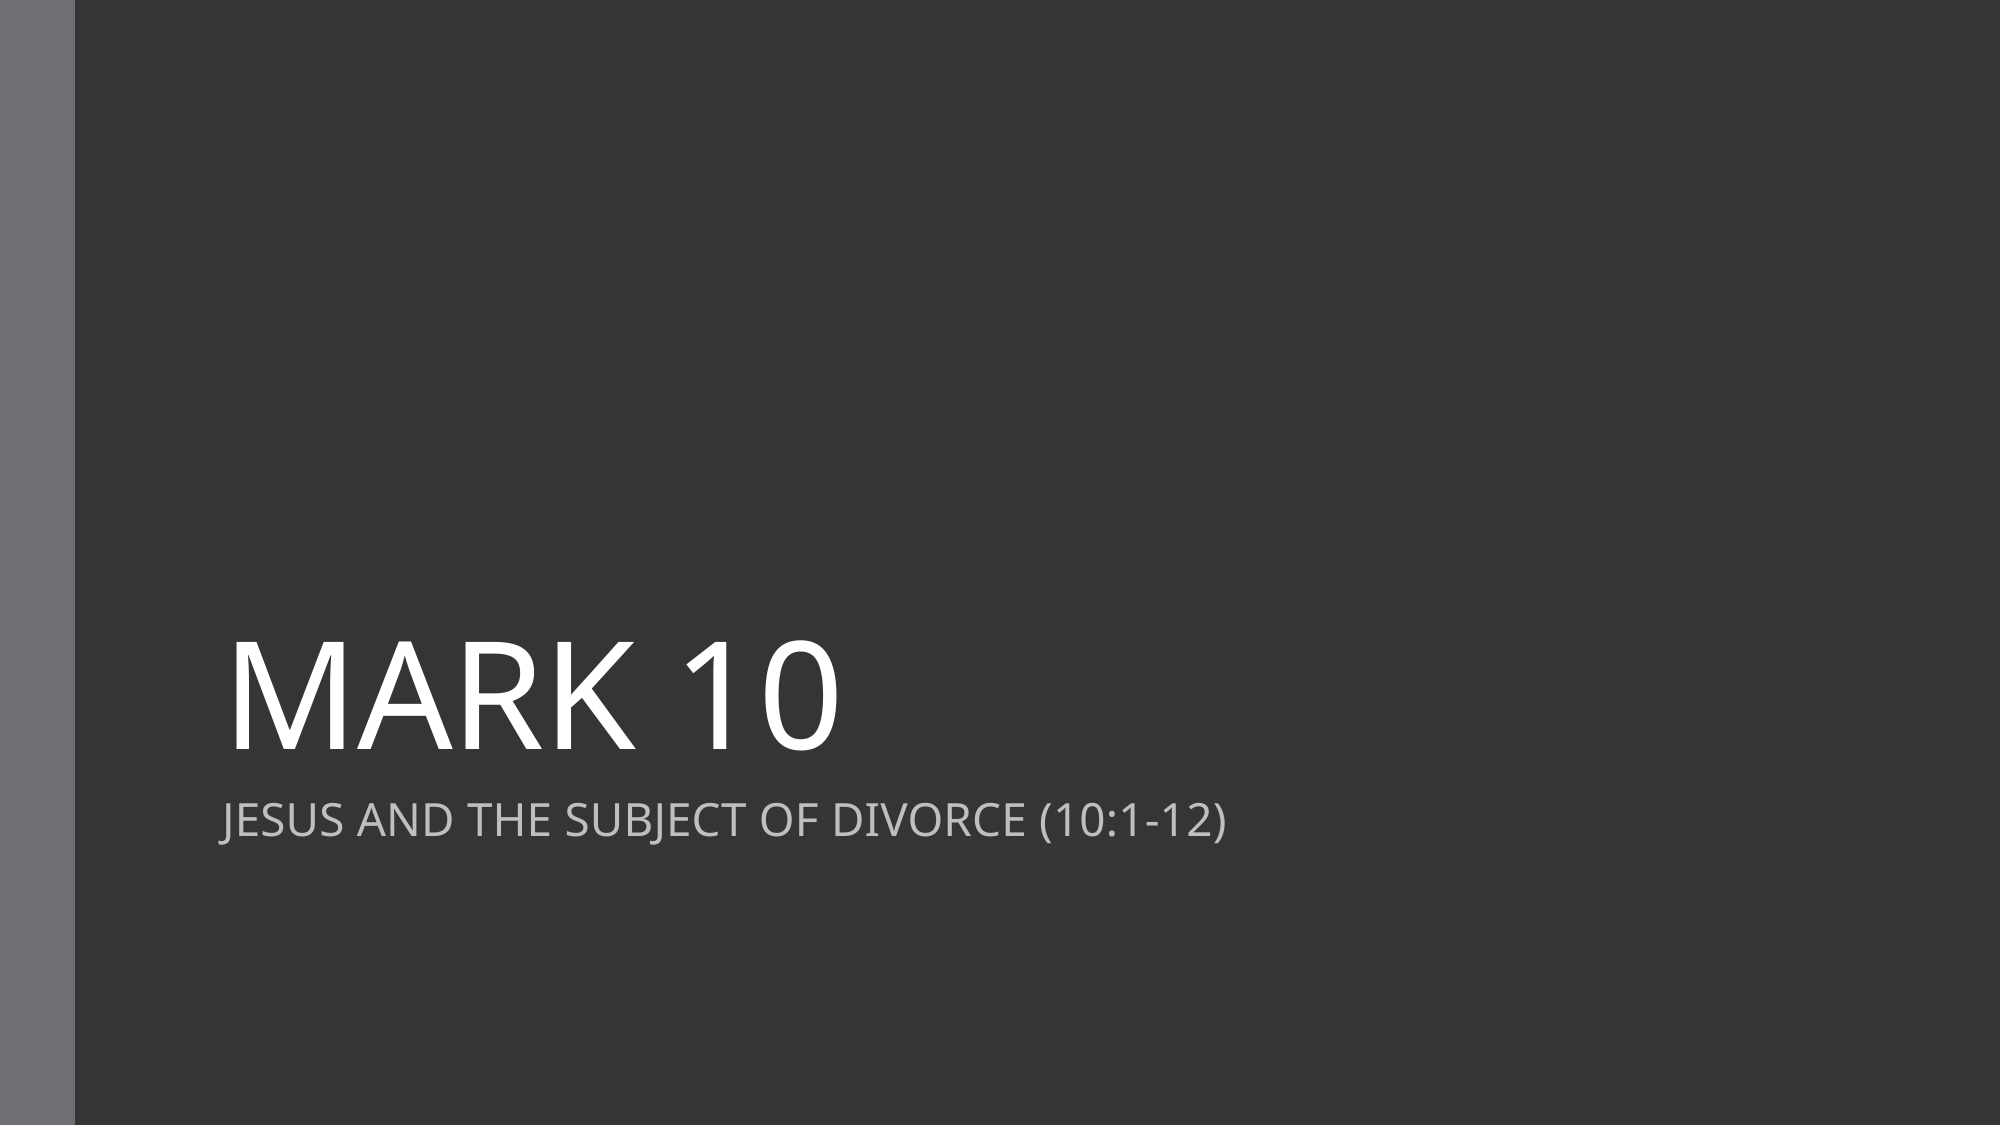

# MARK 10
JESUS AND THE SUBJECT OF DIVORCE (10:1-12)